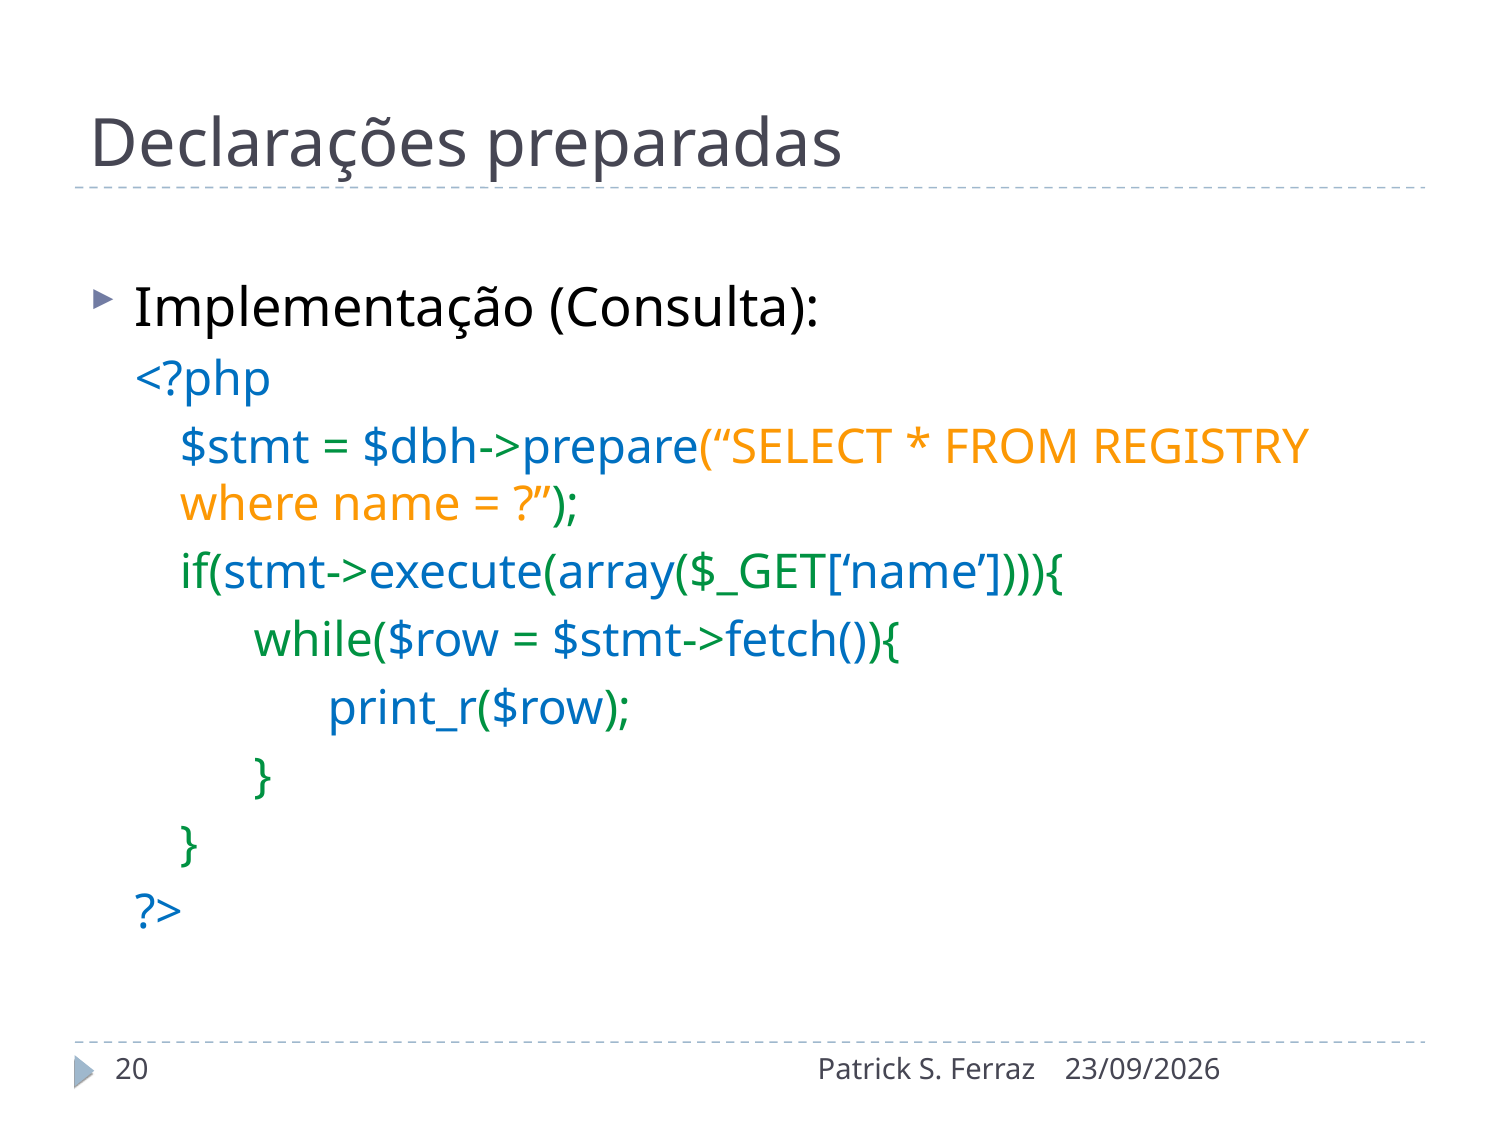

# Declarações preparadas
Implementação (Consulta):
<?php
	$stmt = $dbh->prepare(“SELECT * FROM REGISTRY where name = ?”);
	if(stmt->execute(array($_GET[‘name’]))){
		while($row = $stmt->fetch()){
			print_r($row);
		}
	}
?>
Patrick S. Ferraz